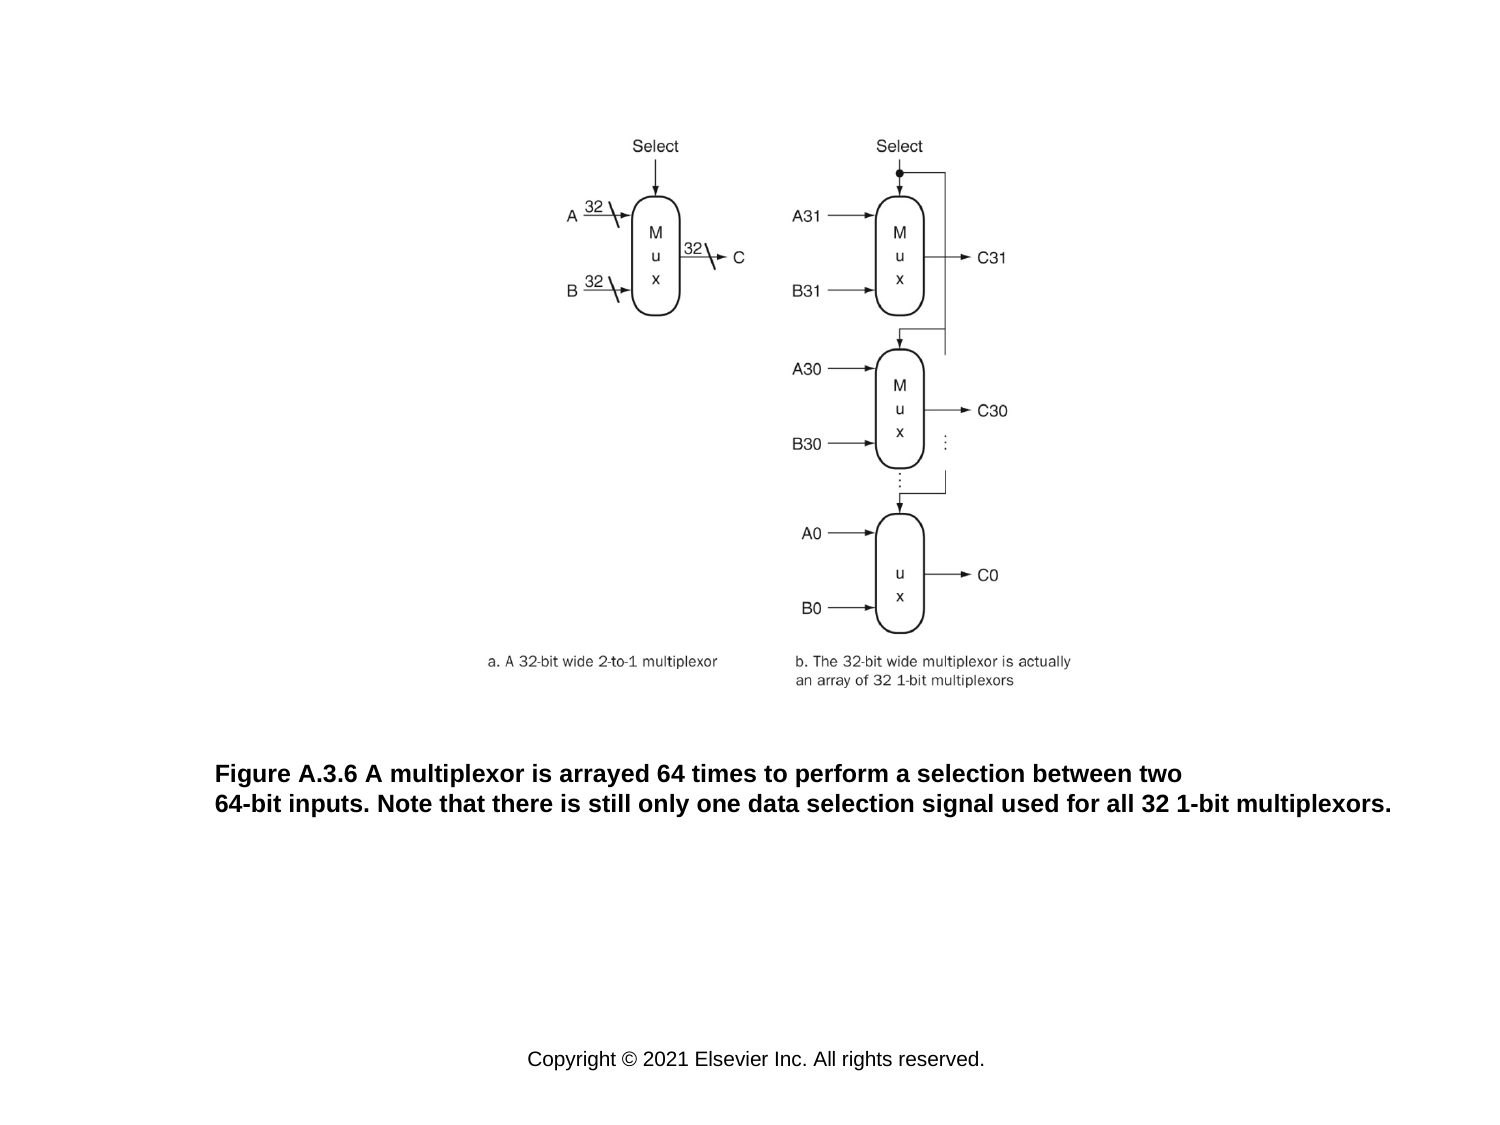

Figure A.3.6 A multiplexor is arrayed 64 times to perform a selection between two
64-bit inputs. Note that there is still only one data selection signal used for all 32 1-bit multiplexors.
Copyright © 2021 Elsevier Inc. All rights reserved.